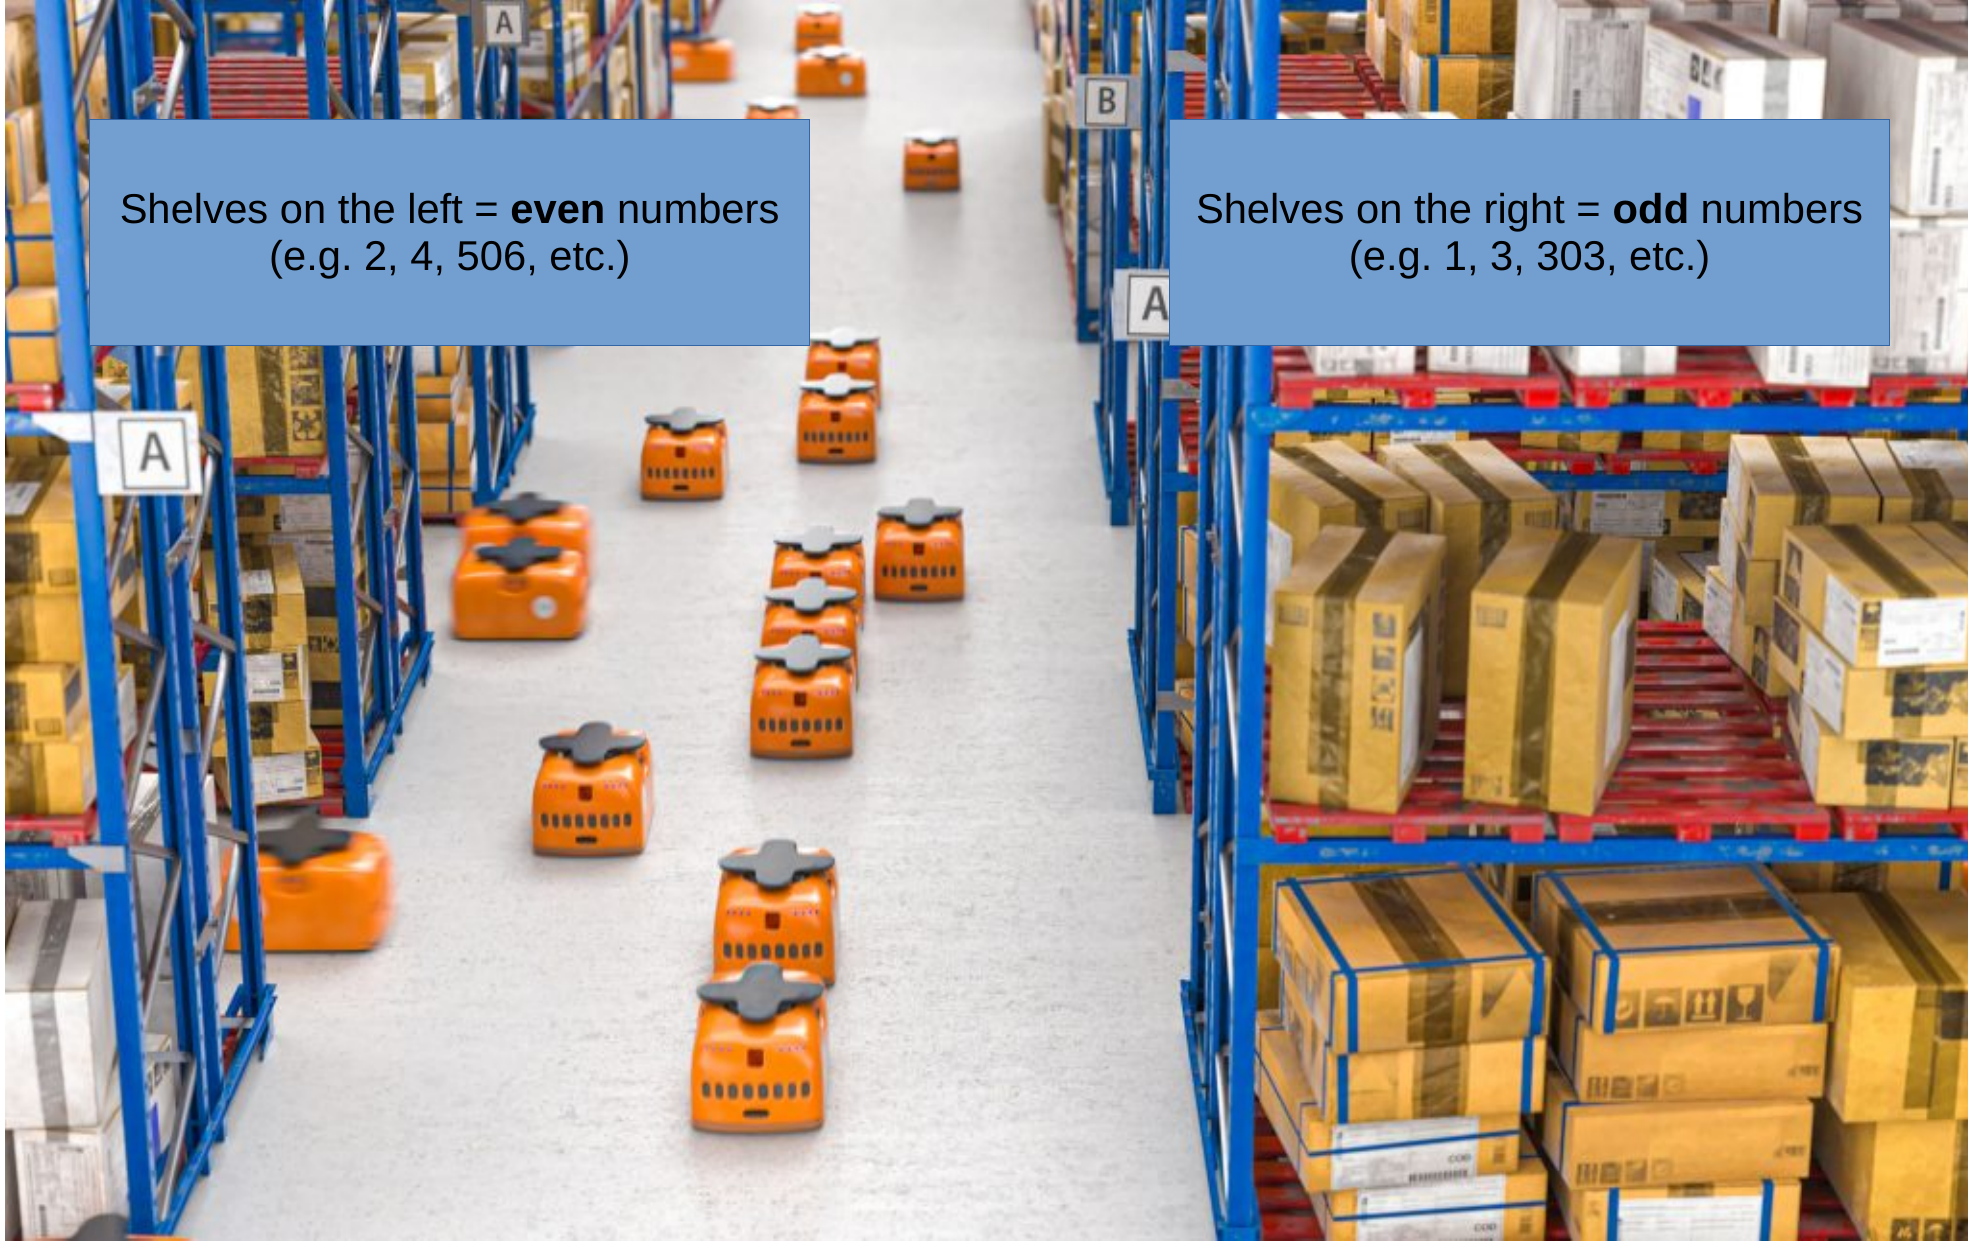

Shelves on the left = even numbers
(e.g. 2, 4, 506, etc.)
Shelves on the right = odd numbers
(e.g. 1, 3, 303, etc.)